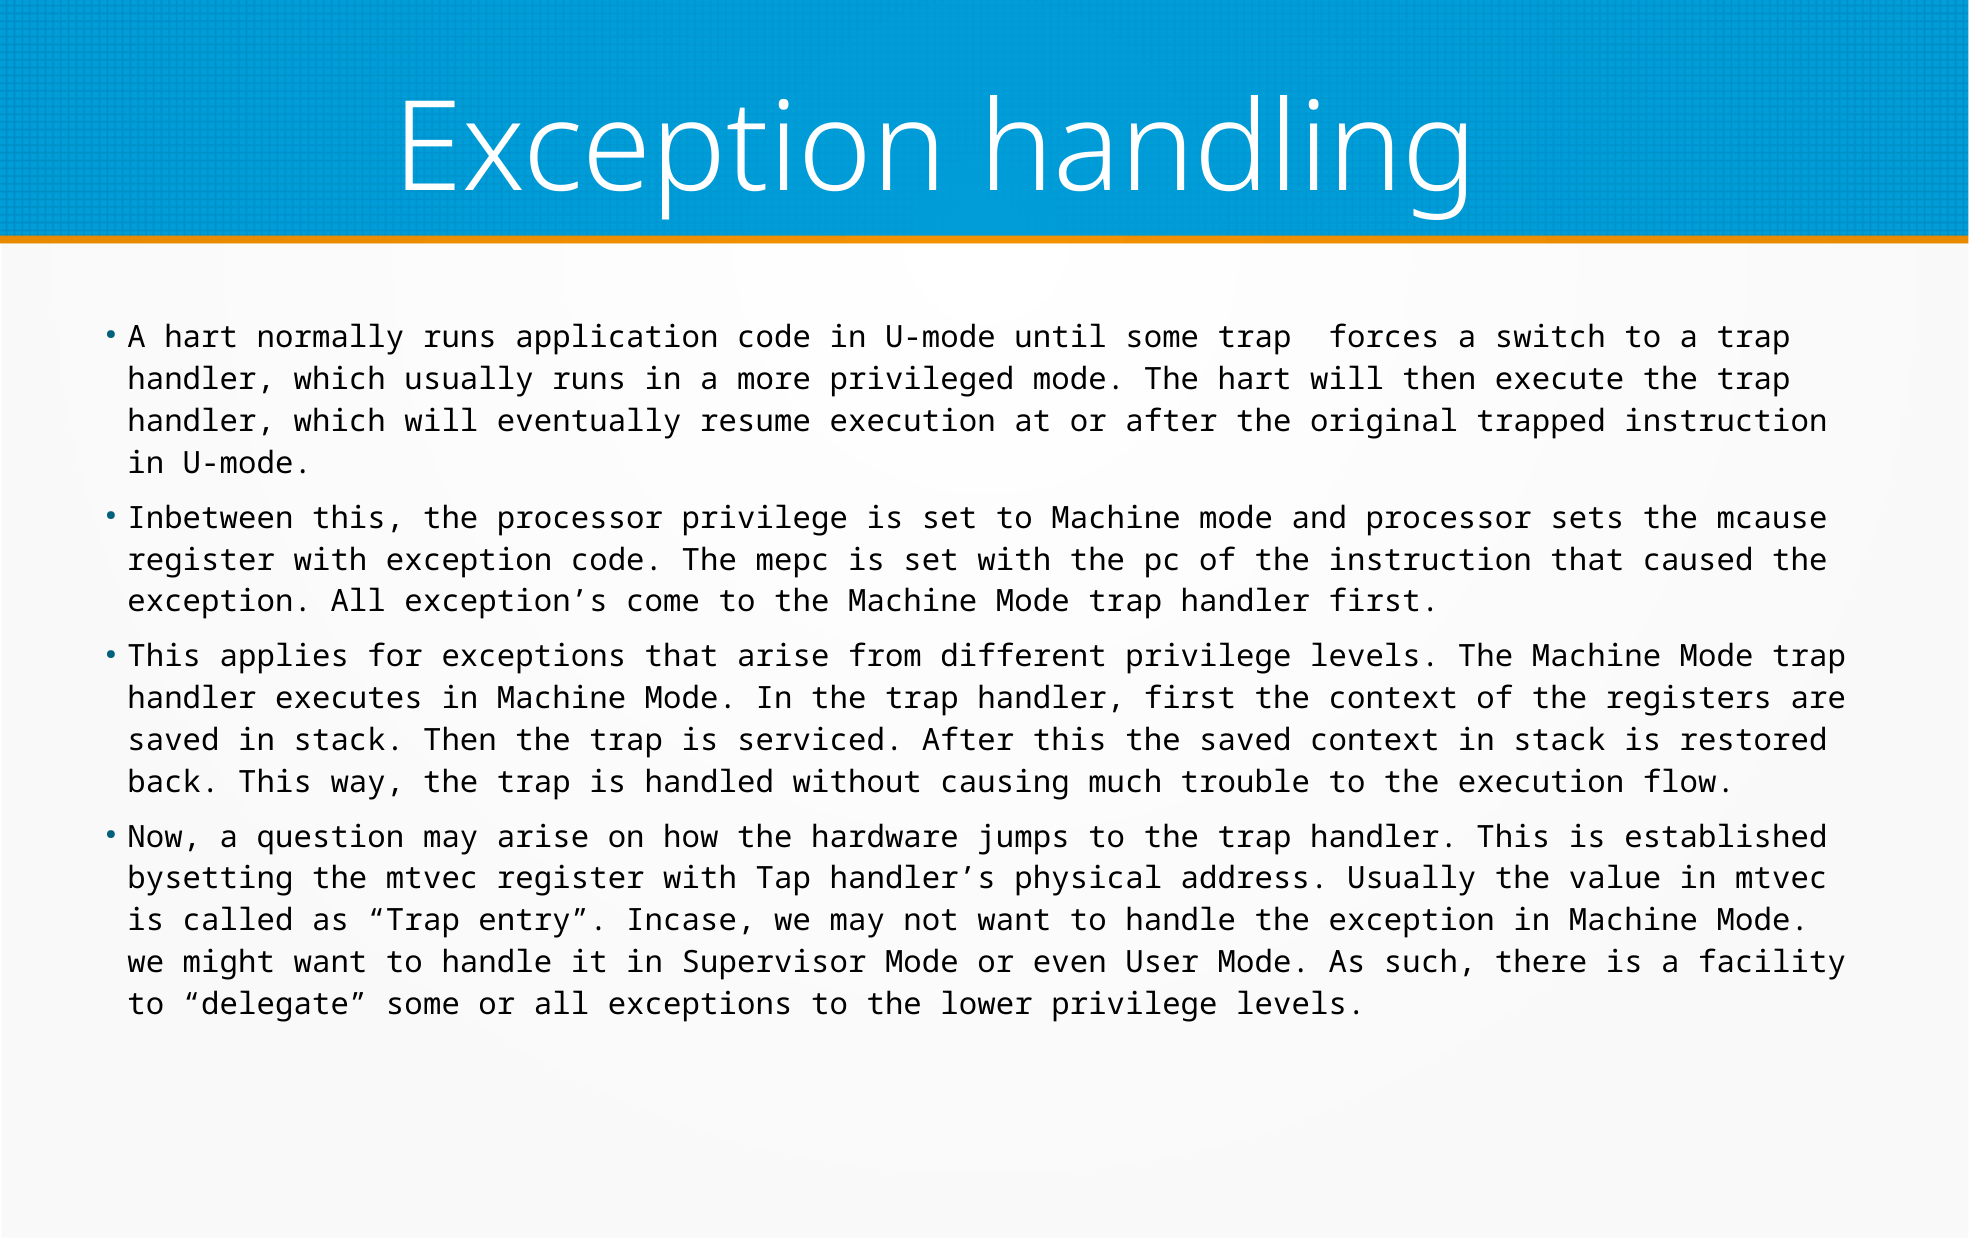

# Exception handling
A hart normally runs application code in U-mode until some trap forces a switch to a trap handler, which usually runs in a more privileged mode. The hart will then execute the trap handler, which will eventually resume execution at or after the original trapped instruction in U-mode.
Inbetween this, the processor privilege is set to Machine mode and processor sets the mcause register with exception code. The mepc is set with the pc of the instruction that caused the exception. All exception’s come to the Machine Mode trap handler first.
This applies for exceptions that arise from different privilege levels. The Machine Mode trap handler executes in Machine Mode. In the trap handler, first the context of the registers are saved in stack. Then the trap is serviced. After this the saved context in stack is restored back. This way, the trap is handled without causing much trouble to the execution flow.
Now, a question may arise on how the hardware jumps to the trap handler. This is established bysetting the mtvec register with Tap handler’s physical address. Usually the value in mtvec is called as “Trap entry”. Incase, we may not want to handle the exception in Machine Mode. we might want to handle it in Supervisor Mode or even User Mode. As such, there is a facility to “delegate” some or all exceptions to the lower privilege levels.